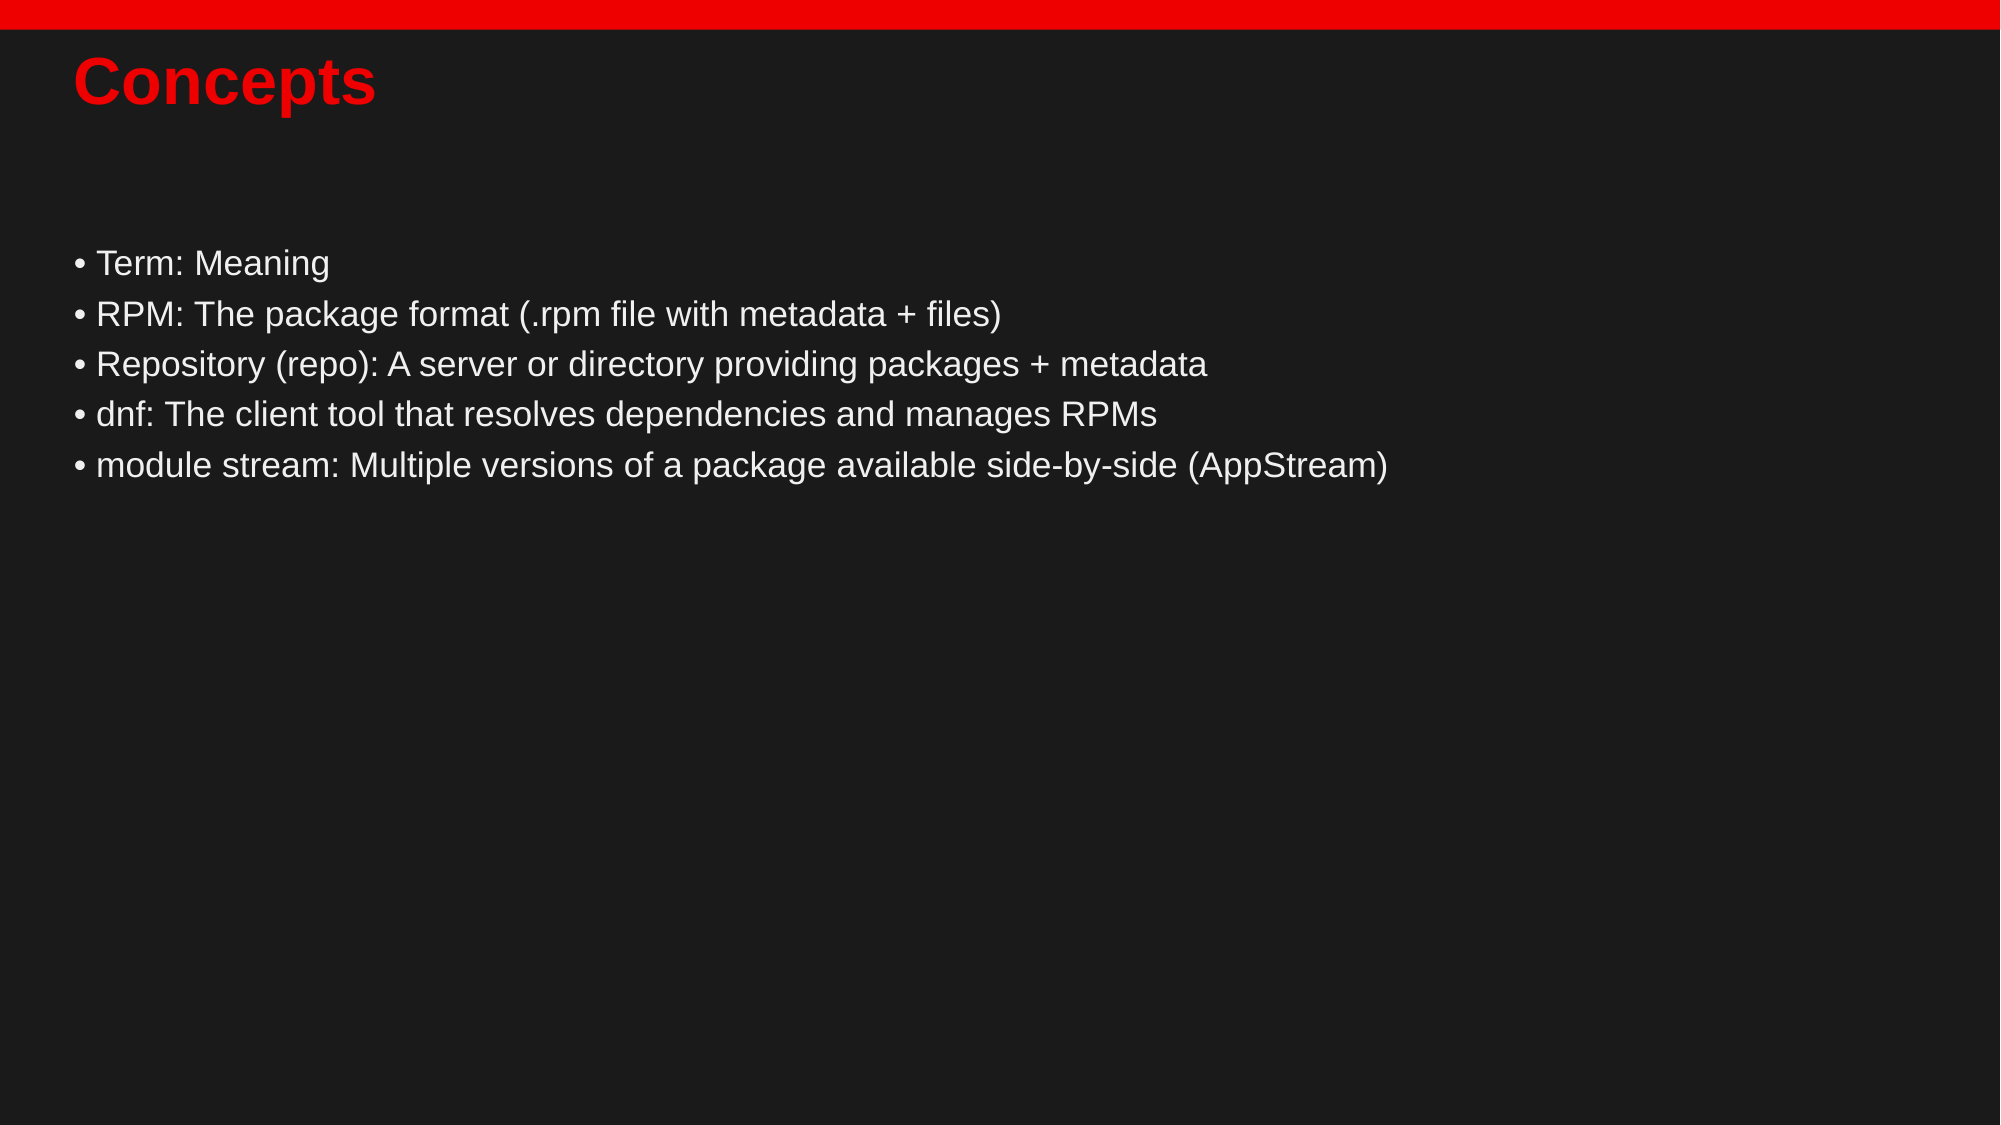

Concepts
• Term: Meaning
• RPM: The package format (.rpm file with metadata + files)
• Repository (repo): A server or directory providing packages + metadata
• dnf: The client tool that resolves dependencies and manages RPMs
• module stream: Multiple versions of a package available side-by-side (AppStream)